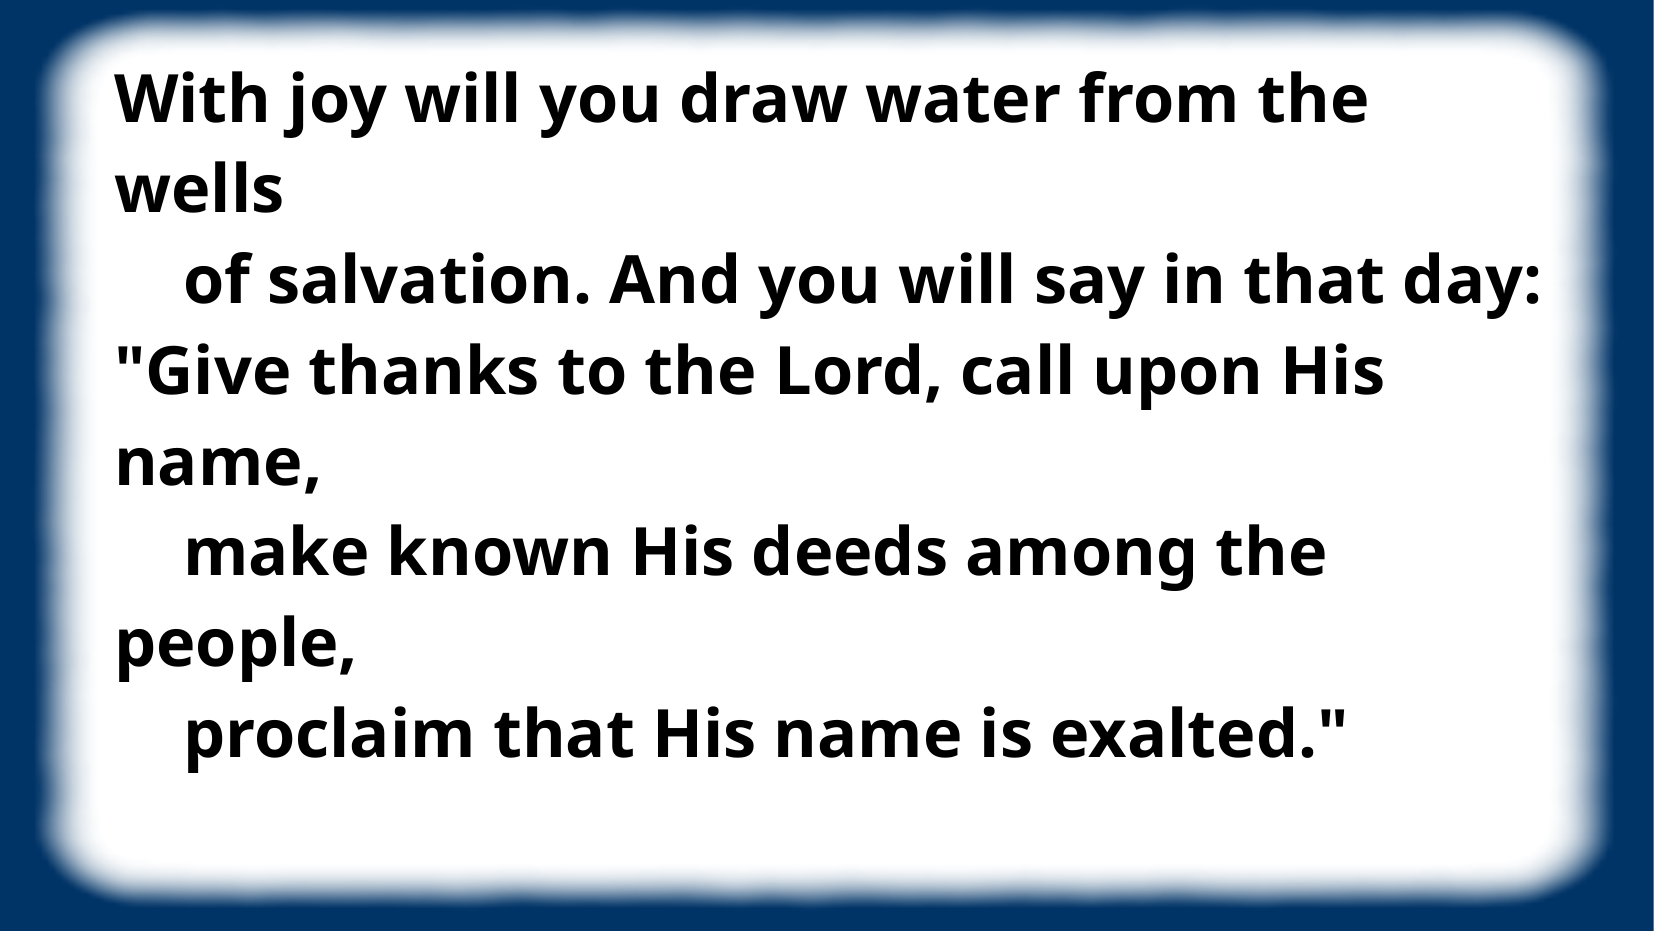

With joy will you draw water from the wells
 of salvation. And you will say in that day:
"Give thanks to the Lord, call upon His name,
 make known His deeds among the people,
 proclaim that His name is exalted."